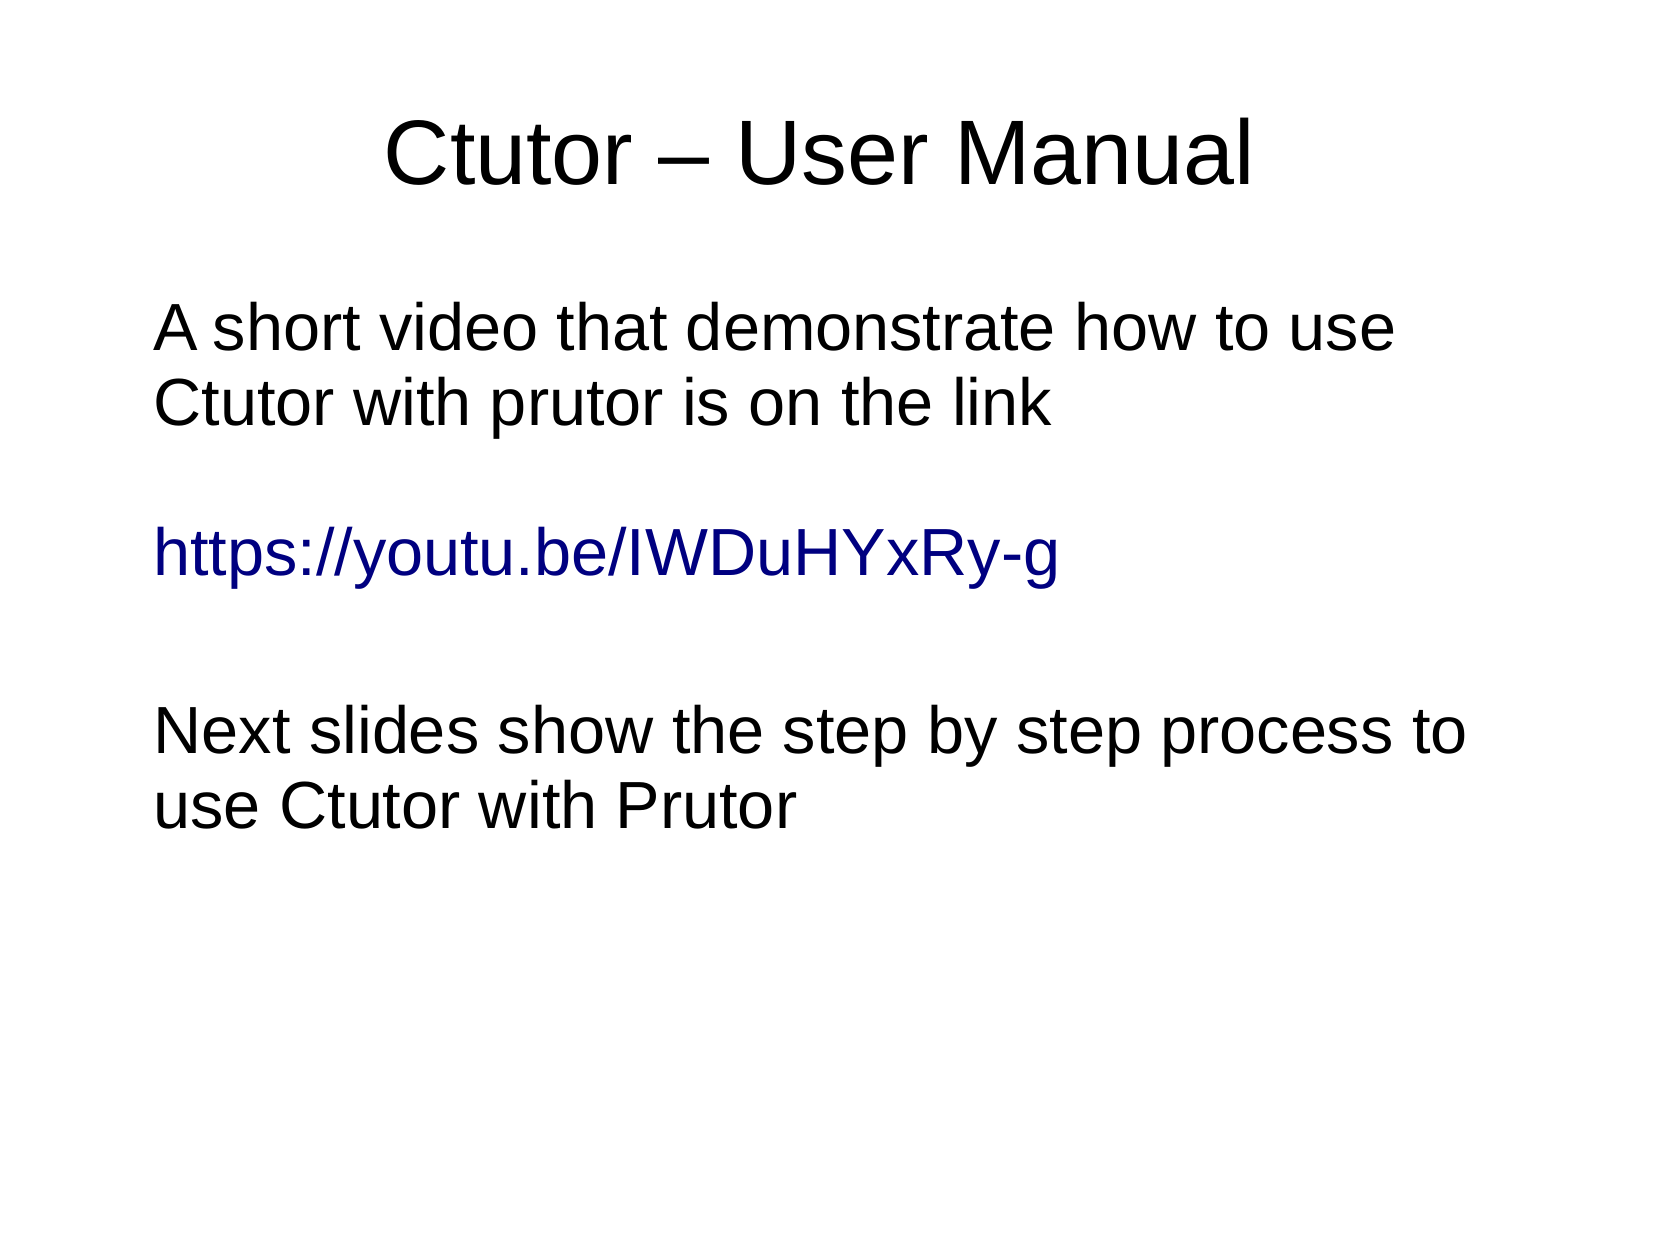

# Ctutor – User Manual
A short video that demonstrate how to use Ctutor with prutor is on the link
https://youtu.be/IWDuHYxRy-g
Next slides show the step by step process to use Ctutor with Prutor